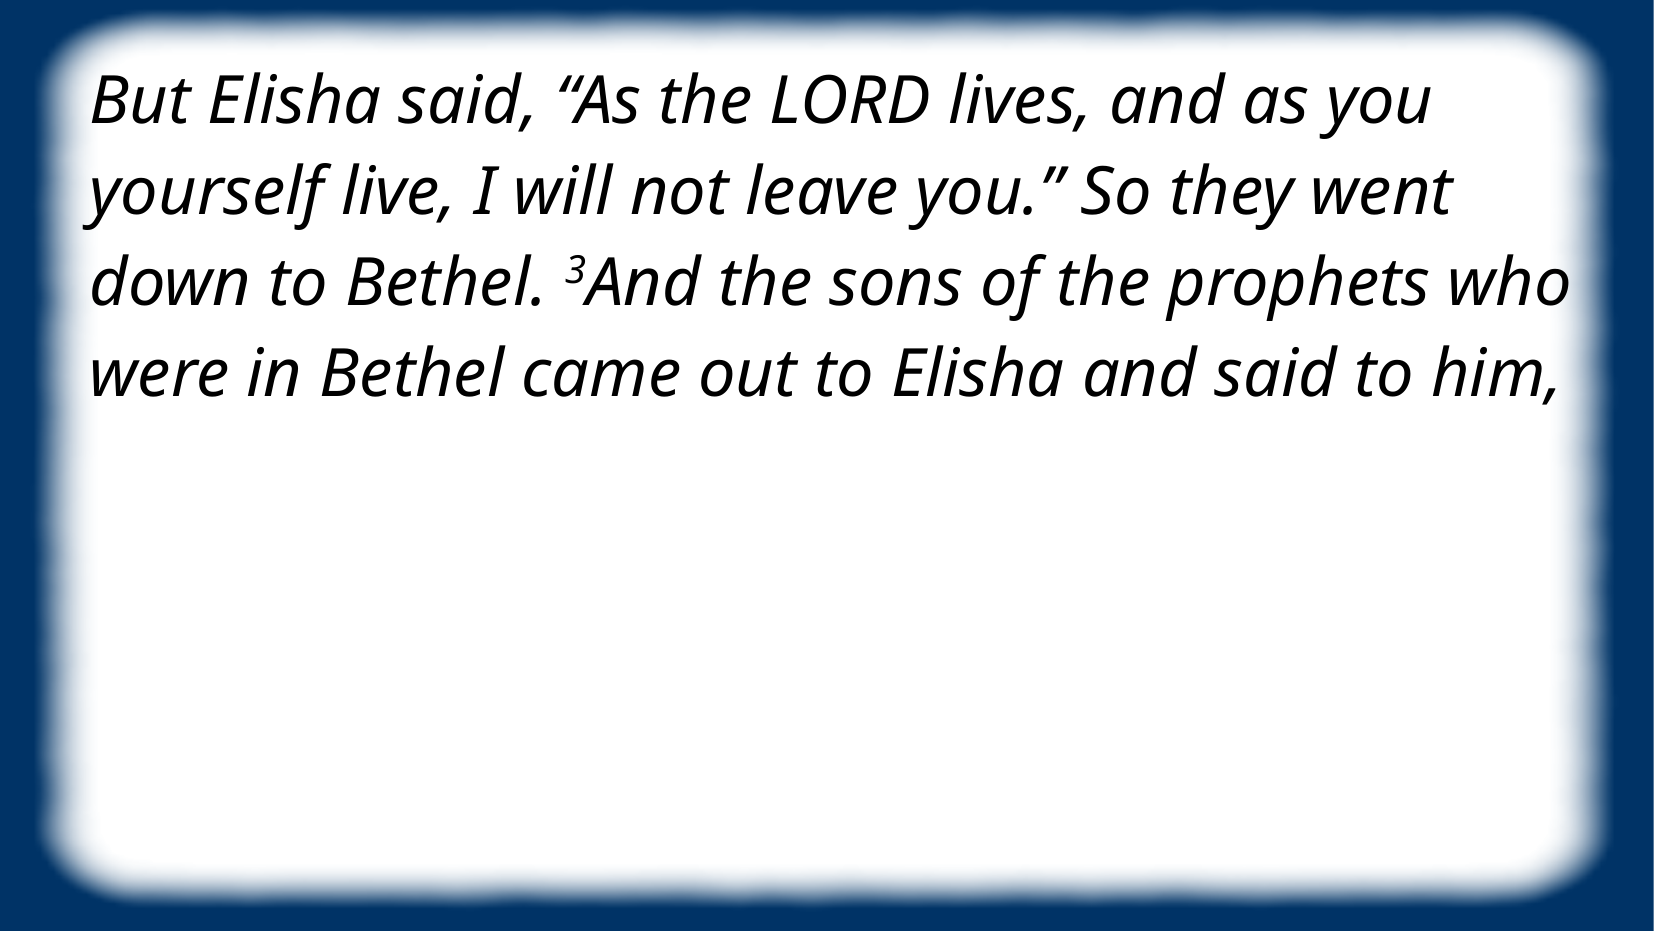

But Elisha said, “As the LORD lives, and as you yourself live, I will not leave you.” So they went down to Bethel. 3And the sons of the prophets who were in Bethel came out to Elisha and said to him,